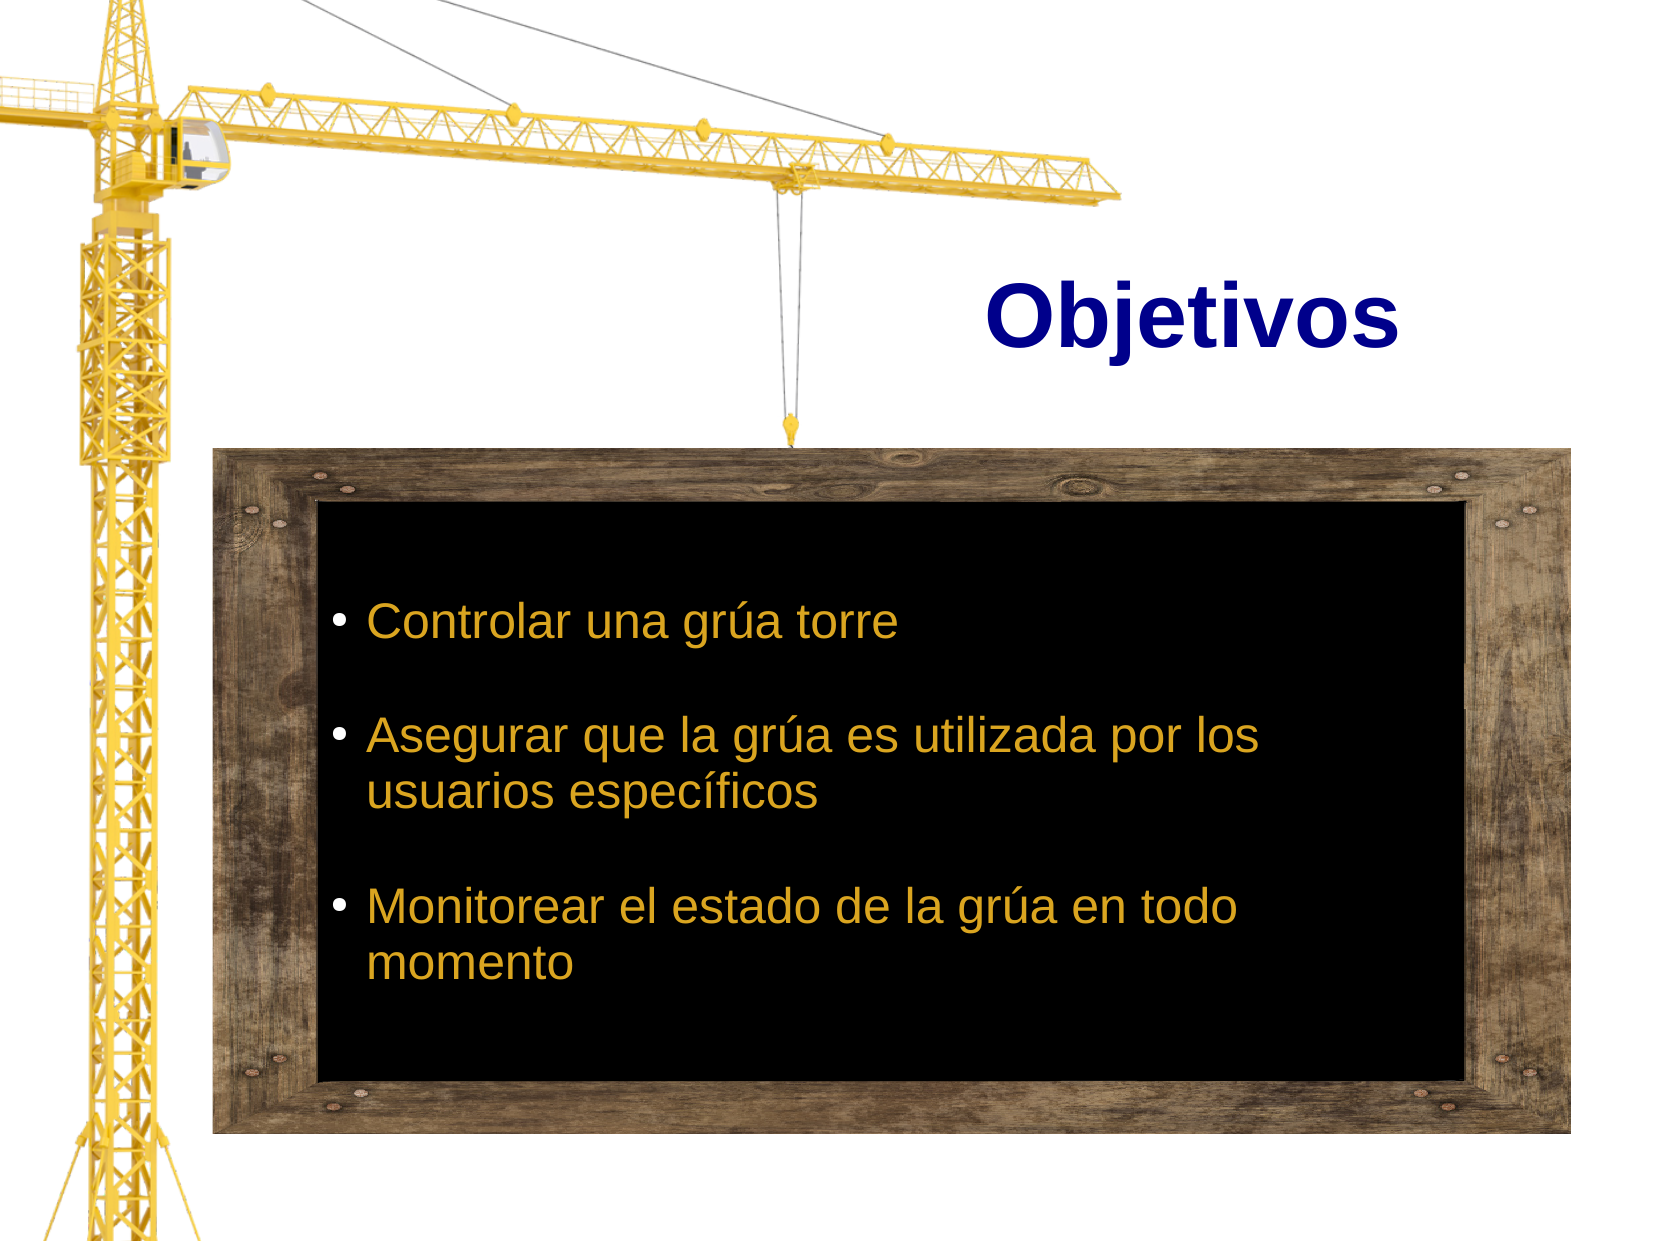

# Objetivos
Controlar una grúa torre
Asegurar que la grúa es utilizada por los usuarios específicos
Monitorear el estado de la grúa en todo momento